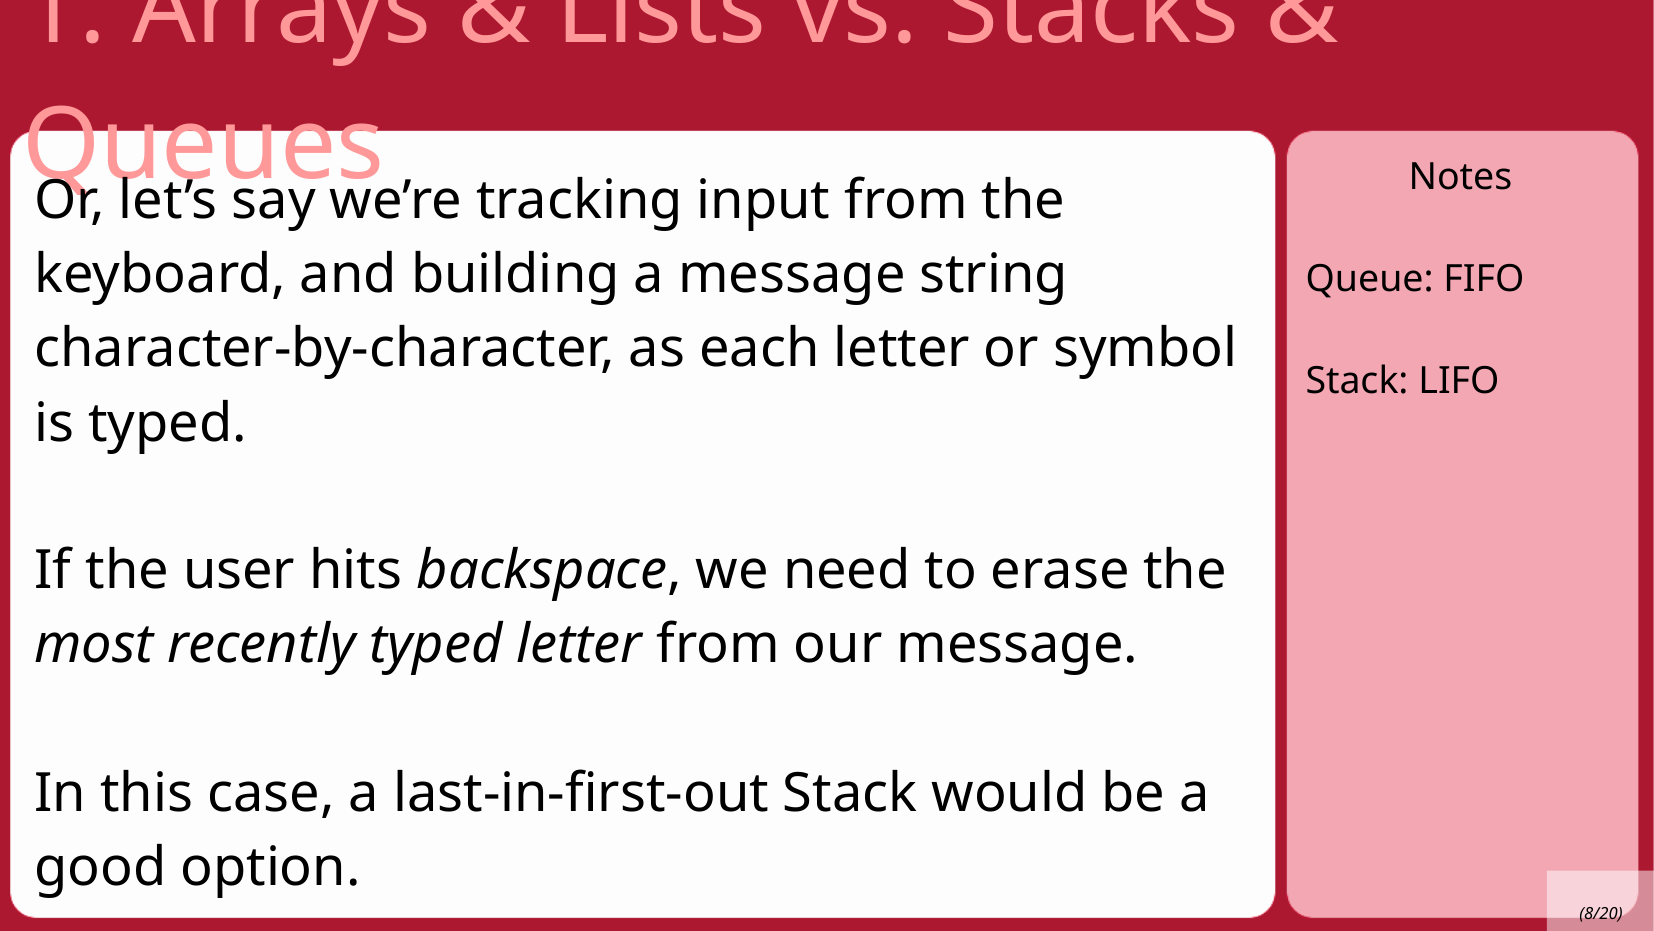

# 1. Arrays & Lists vs. Stacks & Queues
Notes
Queue: FIFO
Stack: LIFO
Or, let’s say we’re tracking input from the keyboard, and building a message string character-by-character, as each letter or symbol is typed.
If the user hits backspace, we need to erase the most recently typed letter from our message.
In this case, a last-in-first-out Stack would be a good option.